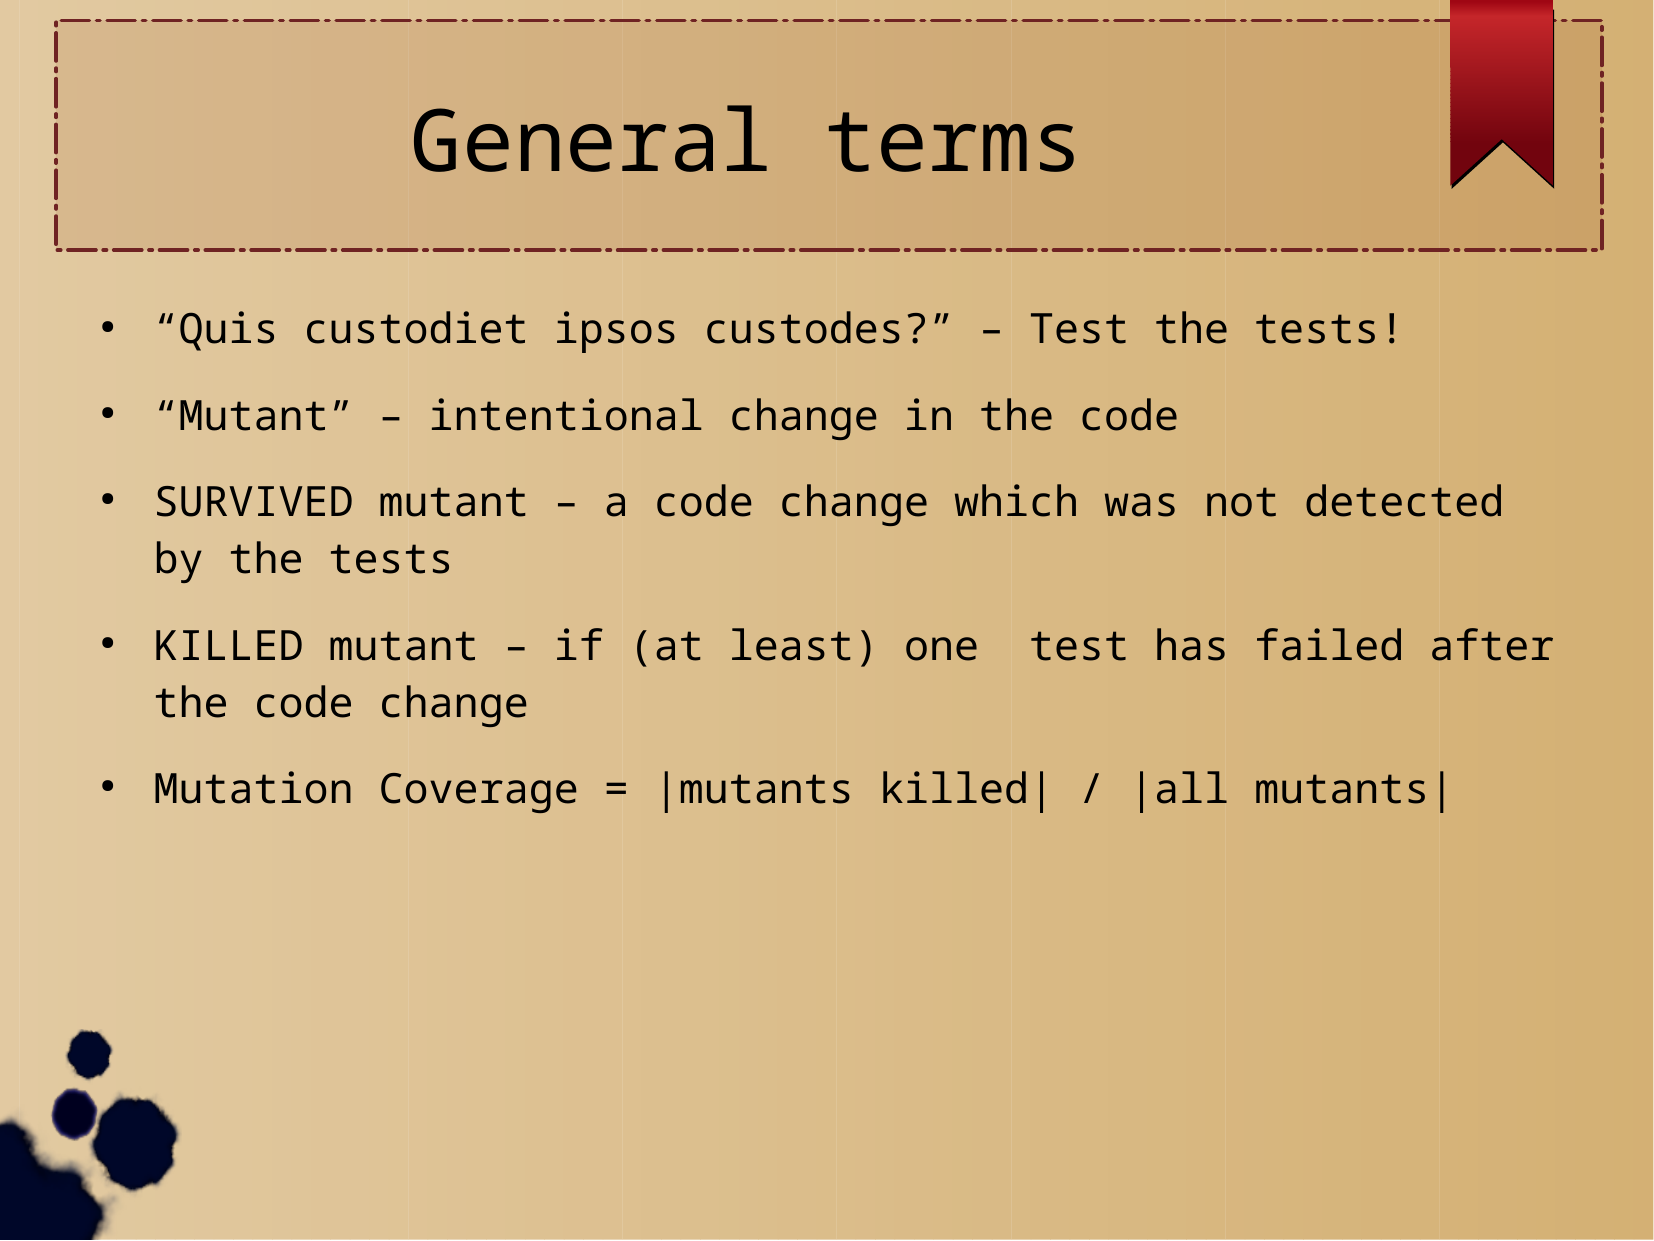

# General terms
“Quis custodiet ipsos custodes?” – Test the tests!
“Mutant” – intentional change in the code
SURVIVED mutant – a code change which was not detected by the tests
KILLED mutant – if (at least) one test has failed after the code change
Mutation Coverage = |mutants killed| / |all mutants|